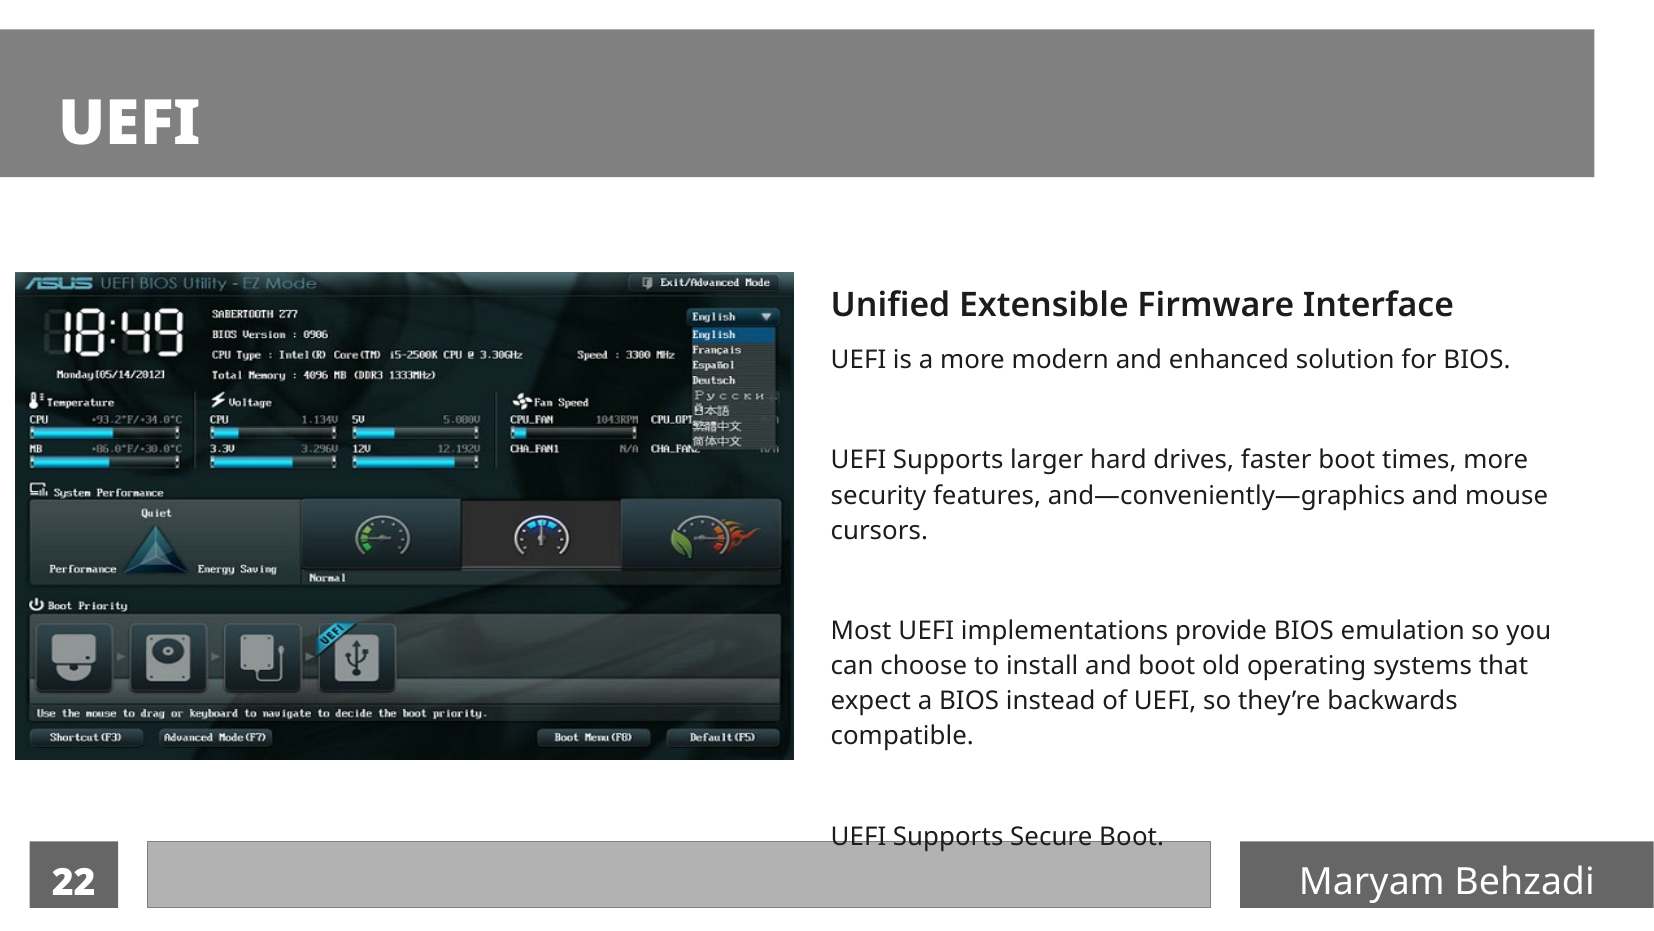

# UEFI
Unified Extensible Firmware Interface
UEFI is a more modern and enhanced solution for BIOS.
UEFI Supports larger hard drives, faster boot times, more security features, and—conveniently—graphics and mouse cursors.
Most UEFI implementations provide BIOS emulation so you can choose to install and boot old operating systems that expect a BIOS instead of UEFI, so they’re backwards compatible.
UEFI Supports Secure Boot.
22